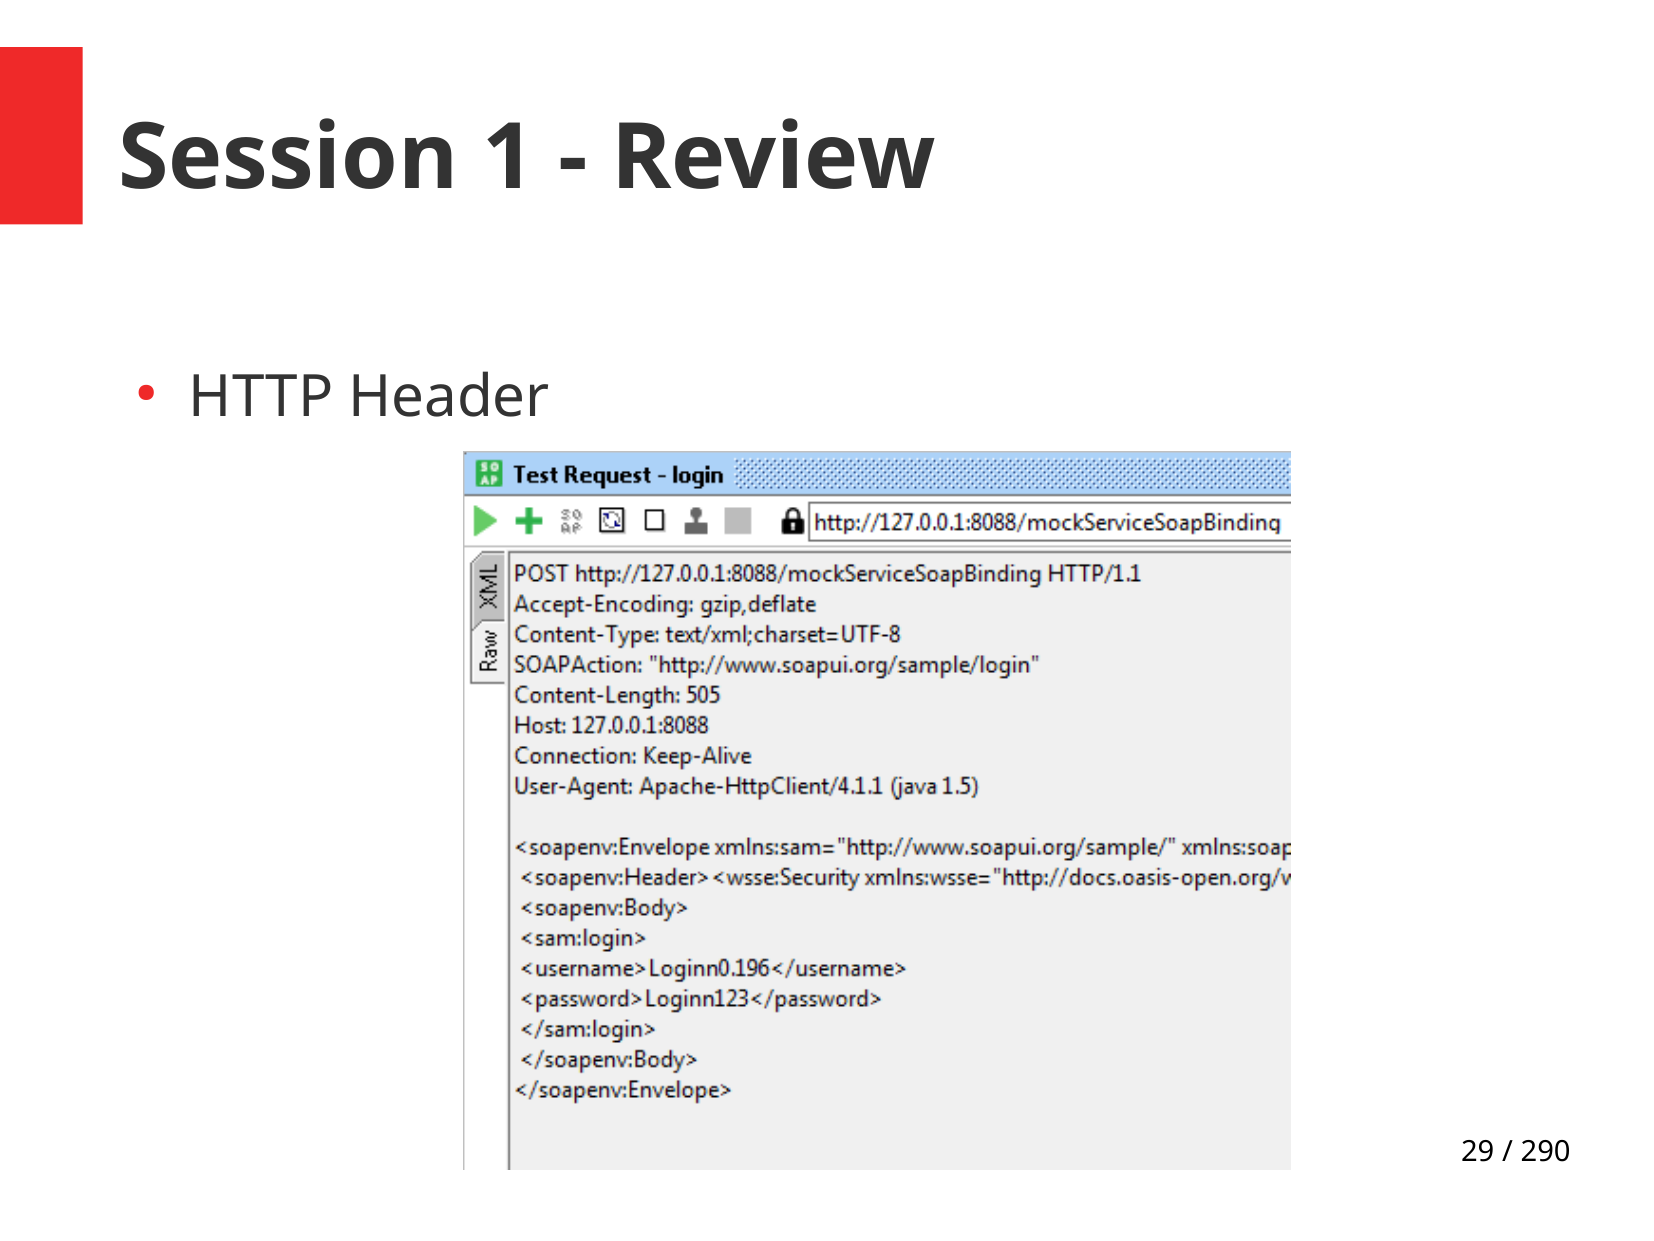

# Session 1 - Review
HTTP Header
29